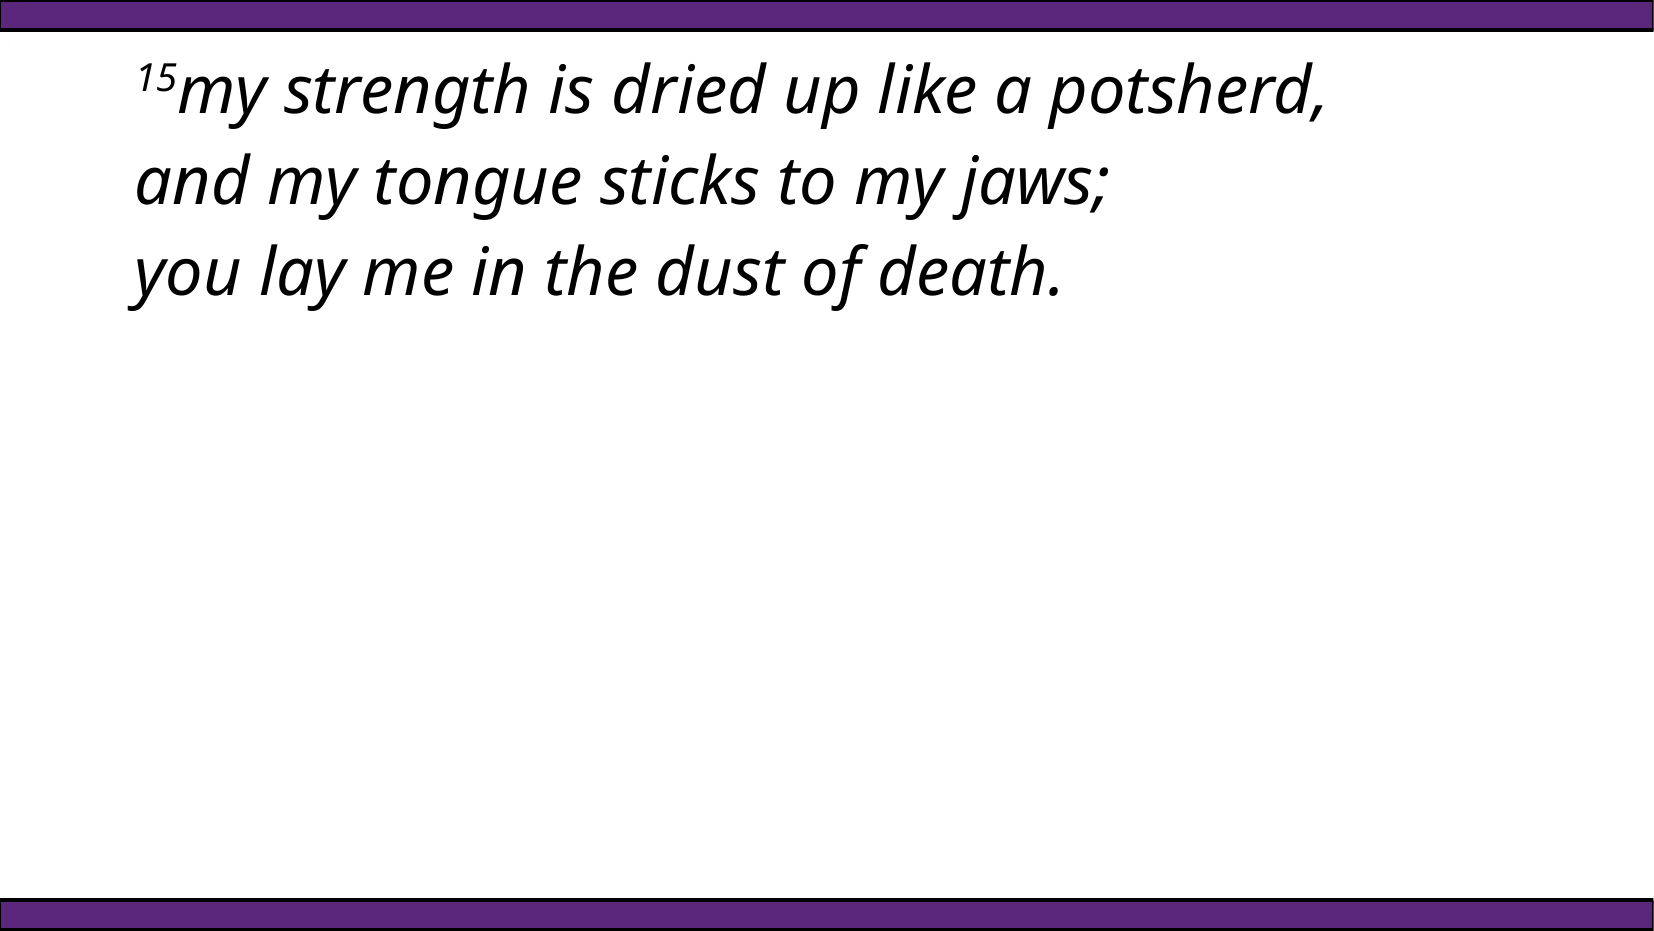

15my strength is dried up like a potsherd,
and my tongue sticks to my jaws;
you lay me in the dust of death.